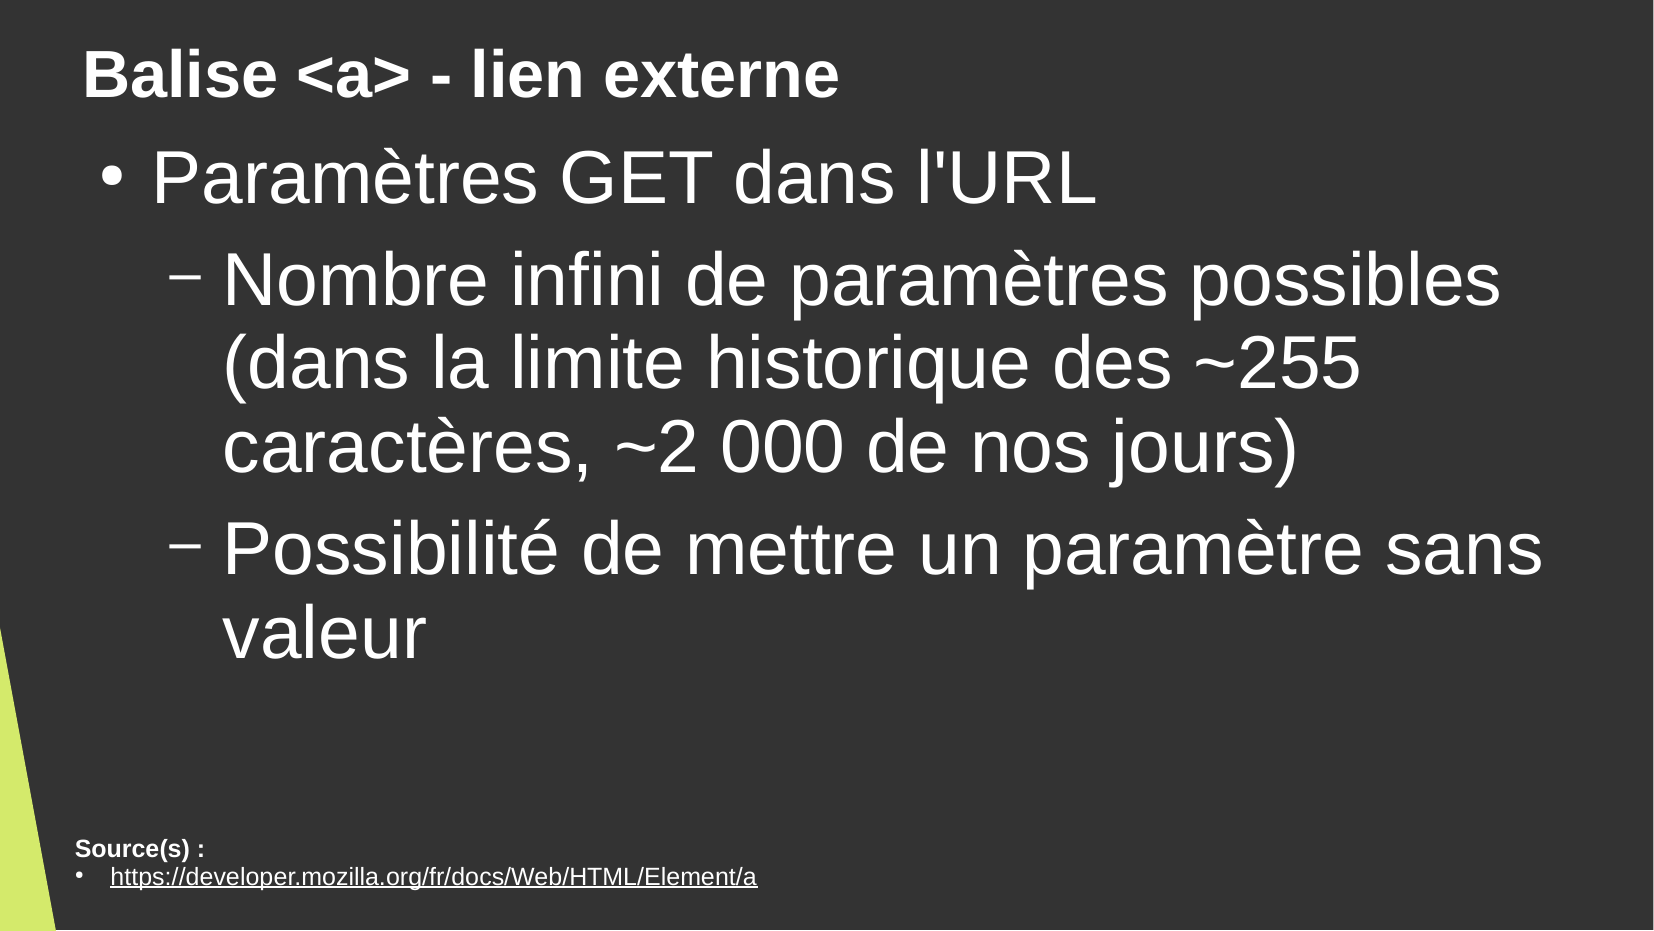

# Balise <a> - lien externe
Paramètres GET dans l'URL
Nombre infini de paramètres possibles (dans la limite historique des ~255 caractères, ~2 000 de nos jours)
Possibilité de mettre un paramètre sans valeur
Source(s) :
https://developer.mozilla.org/fr/docs/Web/HTML/Element/a